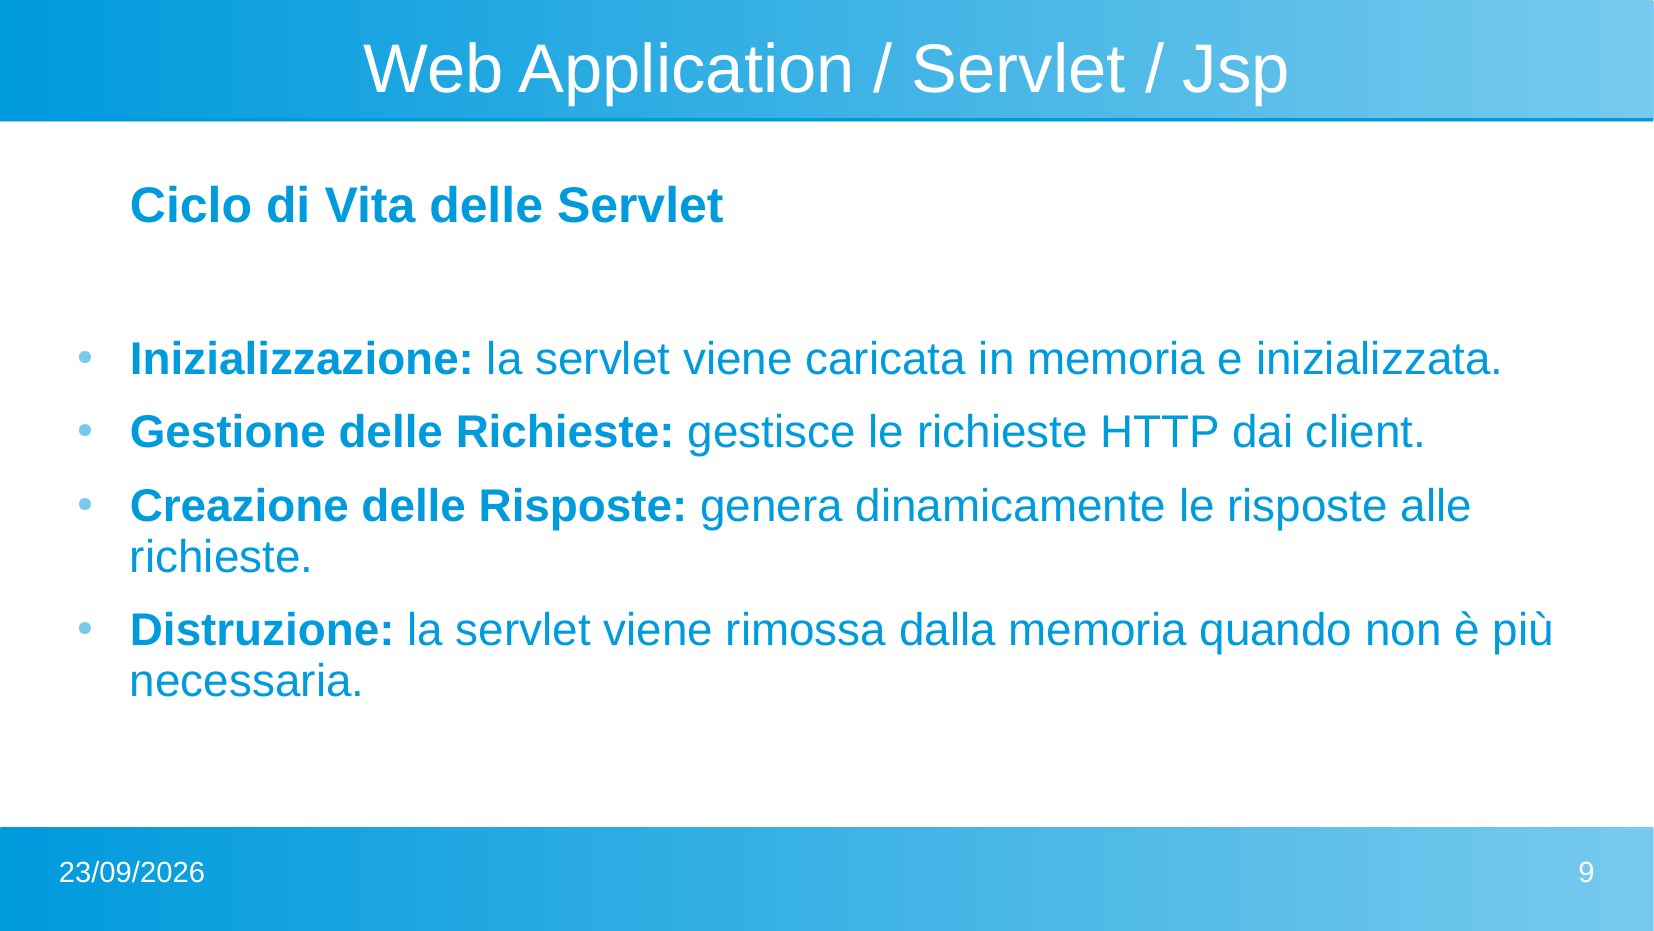

# Web Application / Servlet / Jsp
Ciclo di Vita delle Servlet
Inizializzazione: la servlet viene caricata in memoria e inizializzata.
Gestione delle Richieste: gestisce le richieste HTTP dai client.
Creazione delle Risposte: genera dinamicamente le risposte alle richieste.
Distruzione: la servlet viene rimossa dalla memoria quando non è più necessaria.
9